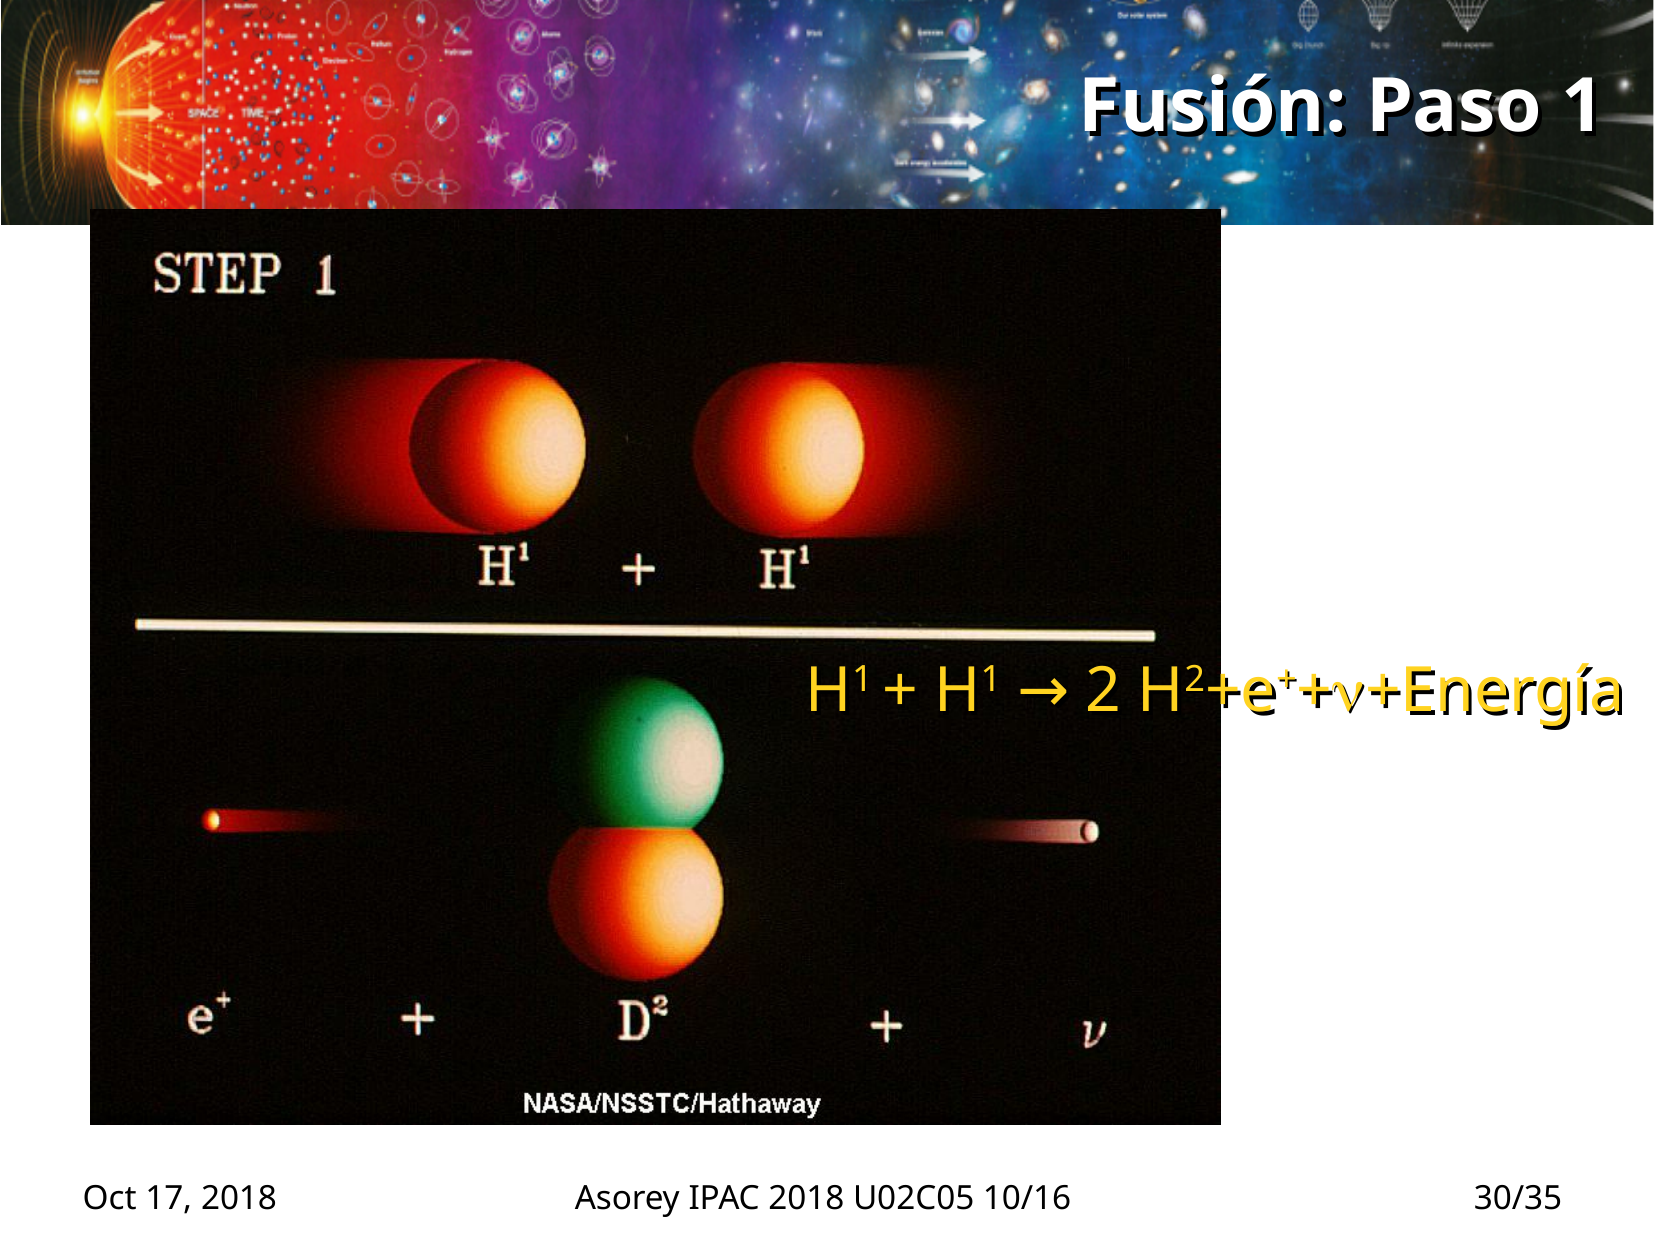

# Fusión: Paso 1
H1 + H1 → 2 H2+e++n+Energía
Oct 17, 2018
Asorey IPAC 2018 U02C05 10/16
30